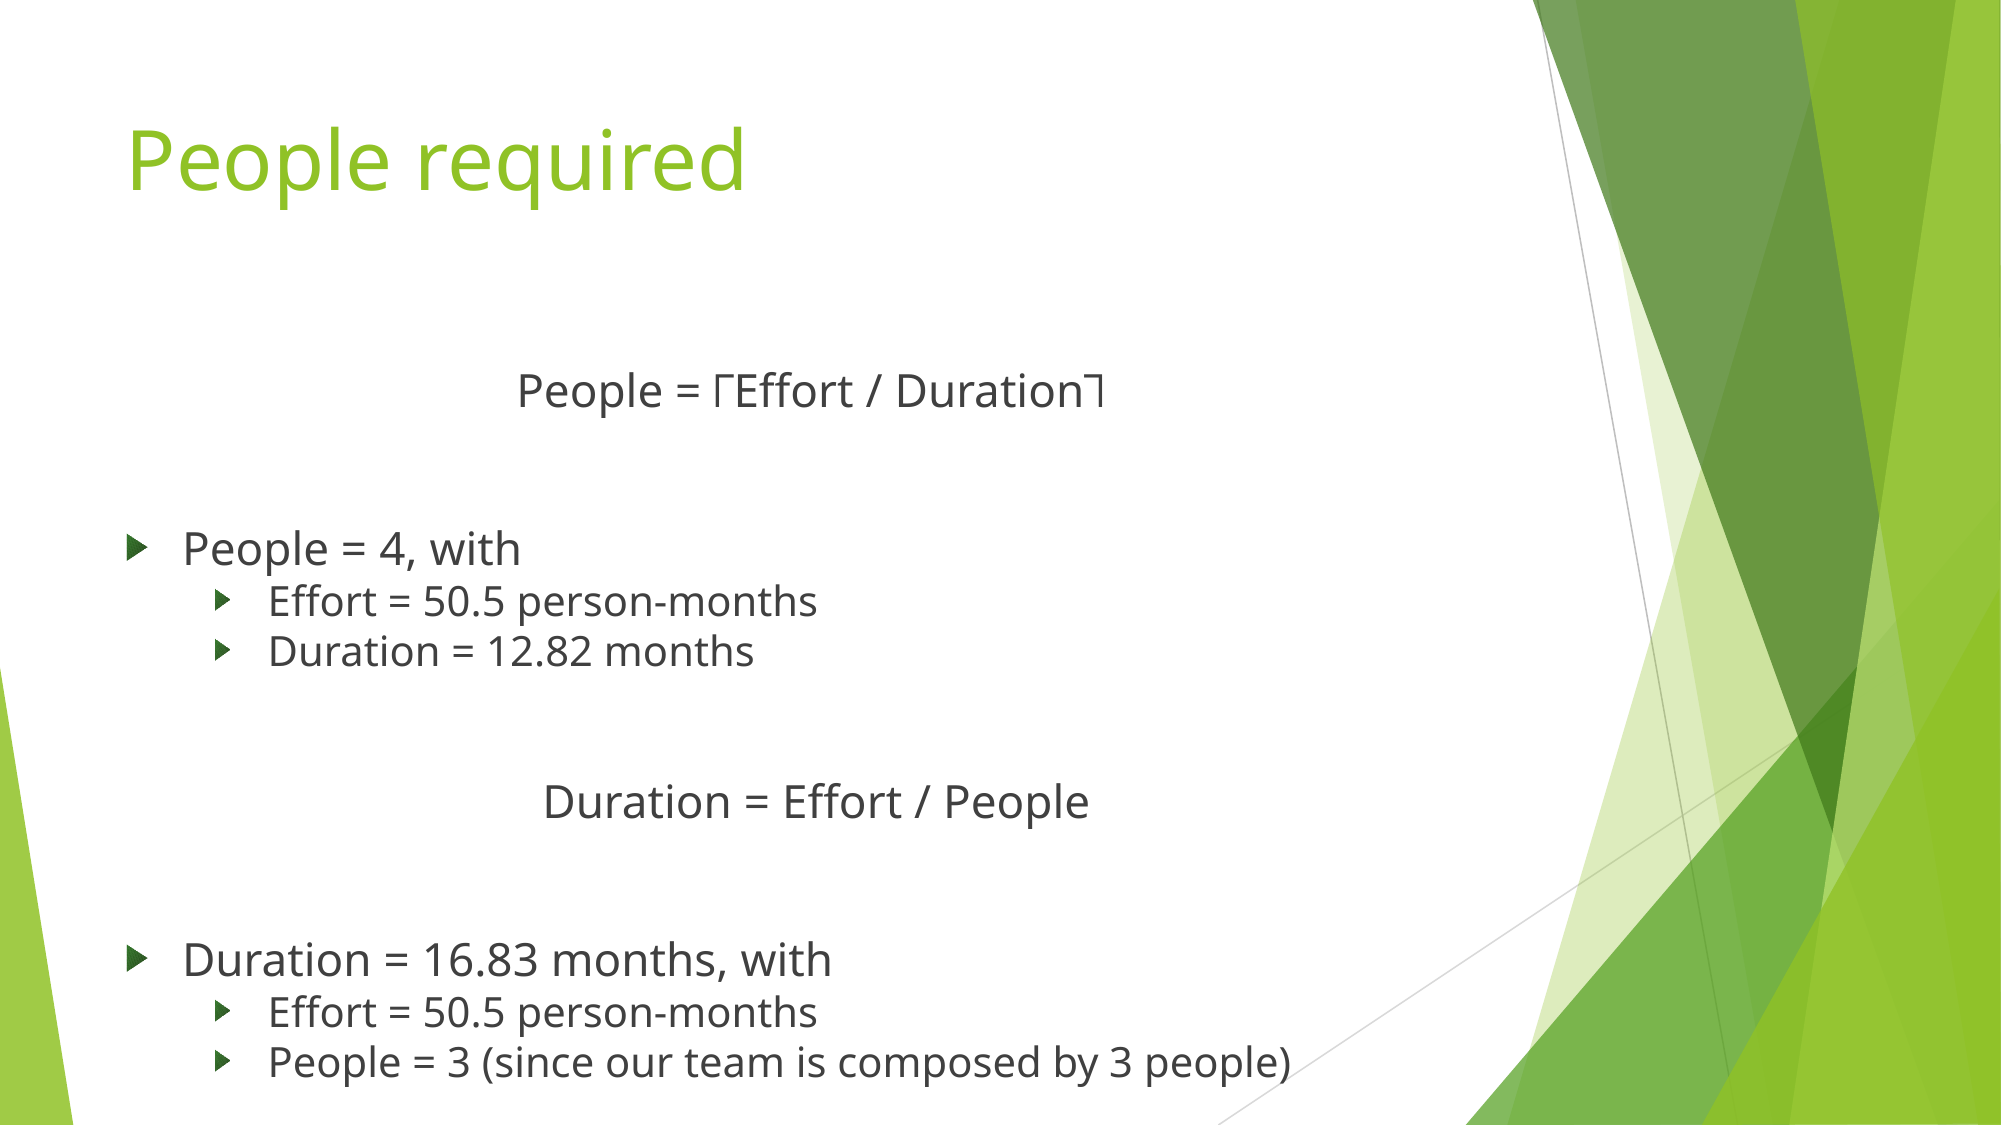

# People required
People =⎾Effort / Duration⏋
People = 4, with
Effort = 50.5 person-months
Duration = 12.82 months
Duration = Effort / People
Duration = 16.83 months, with
Effort = 50.5 person-months
People = 3 (since our team is composed by 3 people)